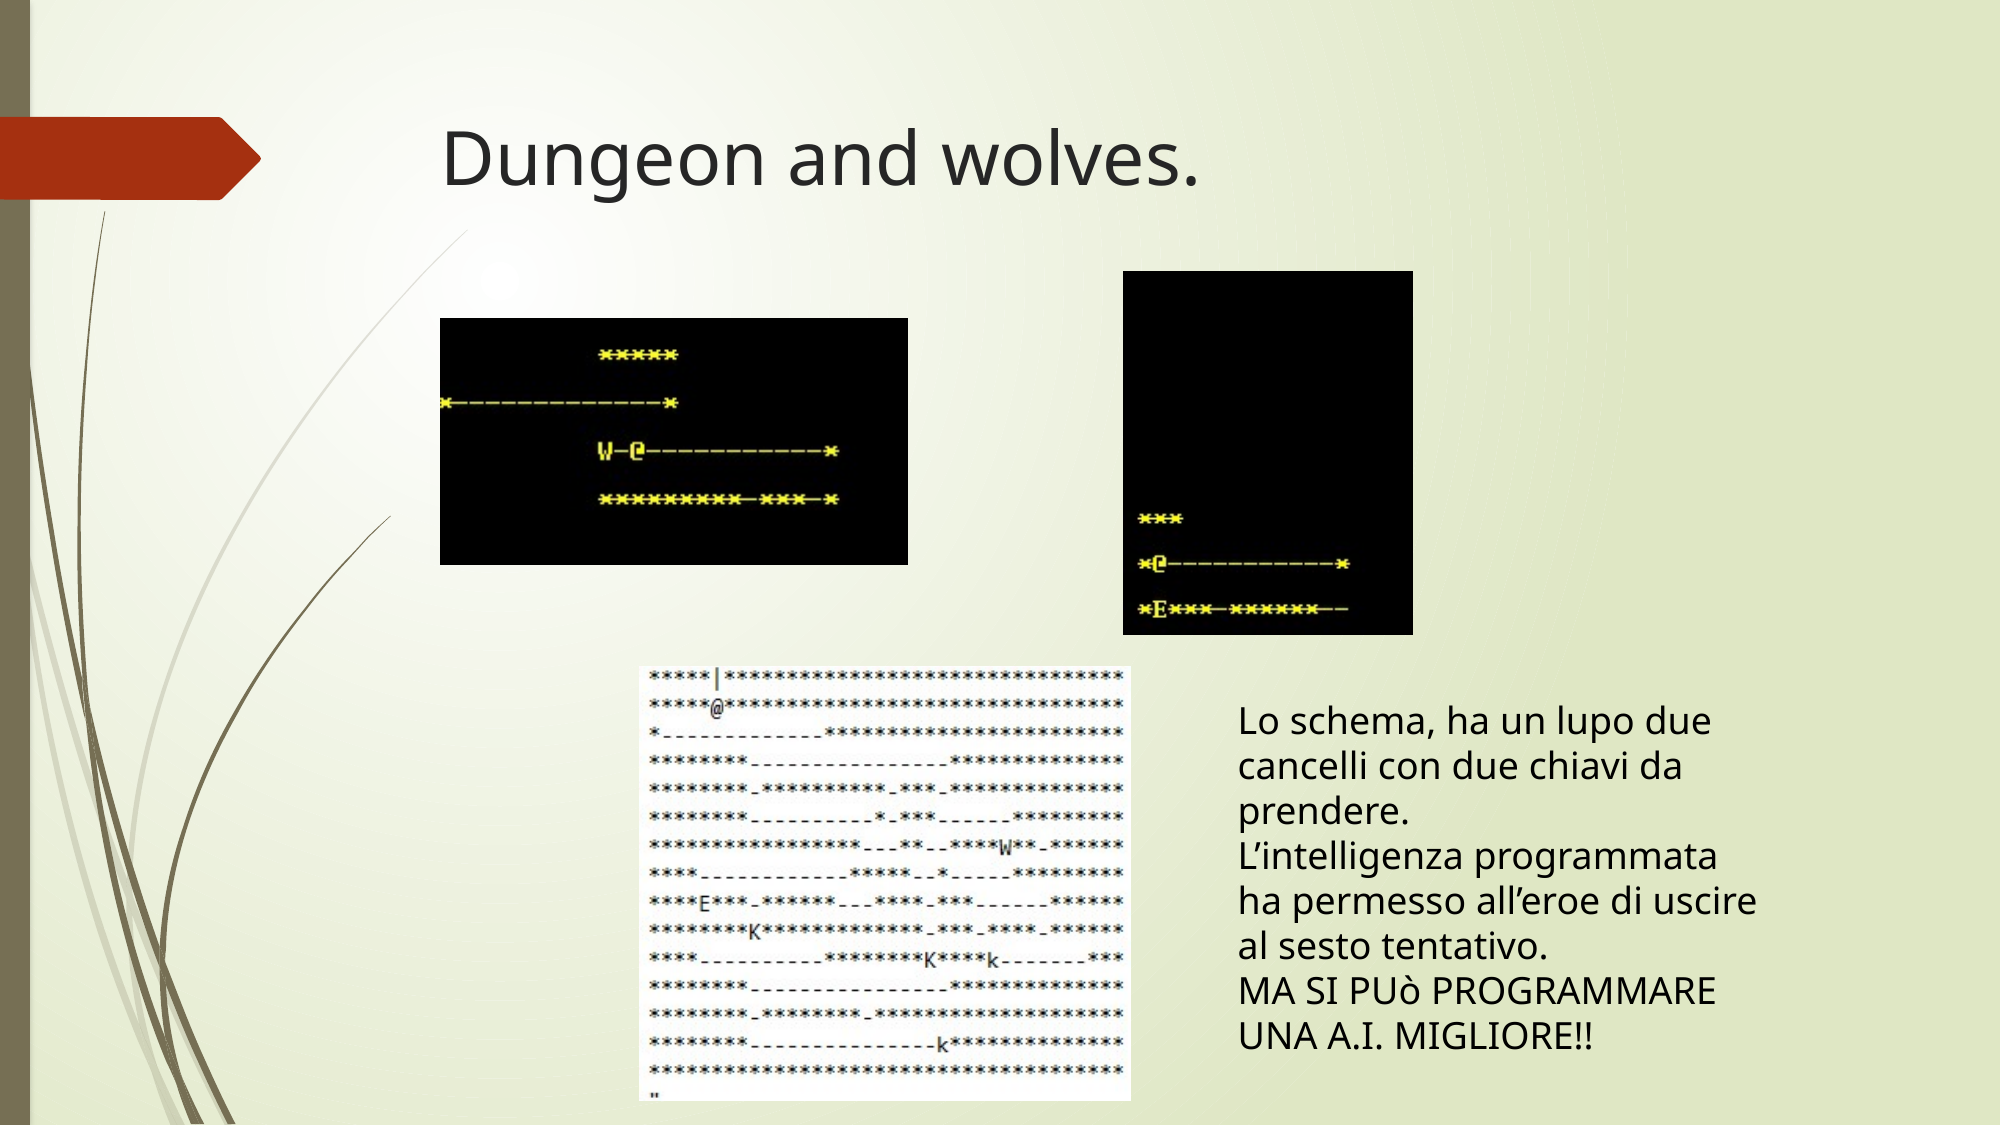

# Dungeon and wolves.
Lo schema, ha un lupo due
cancelli con due chiavi da
prendere.
L’intelligenza programmata
ha permesso all’eroe di uscire
al sesto tentativo.
MA SI PUò PROGRAMMARE
UNA A.I. MIGLIORE!!